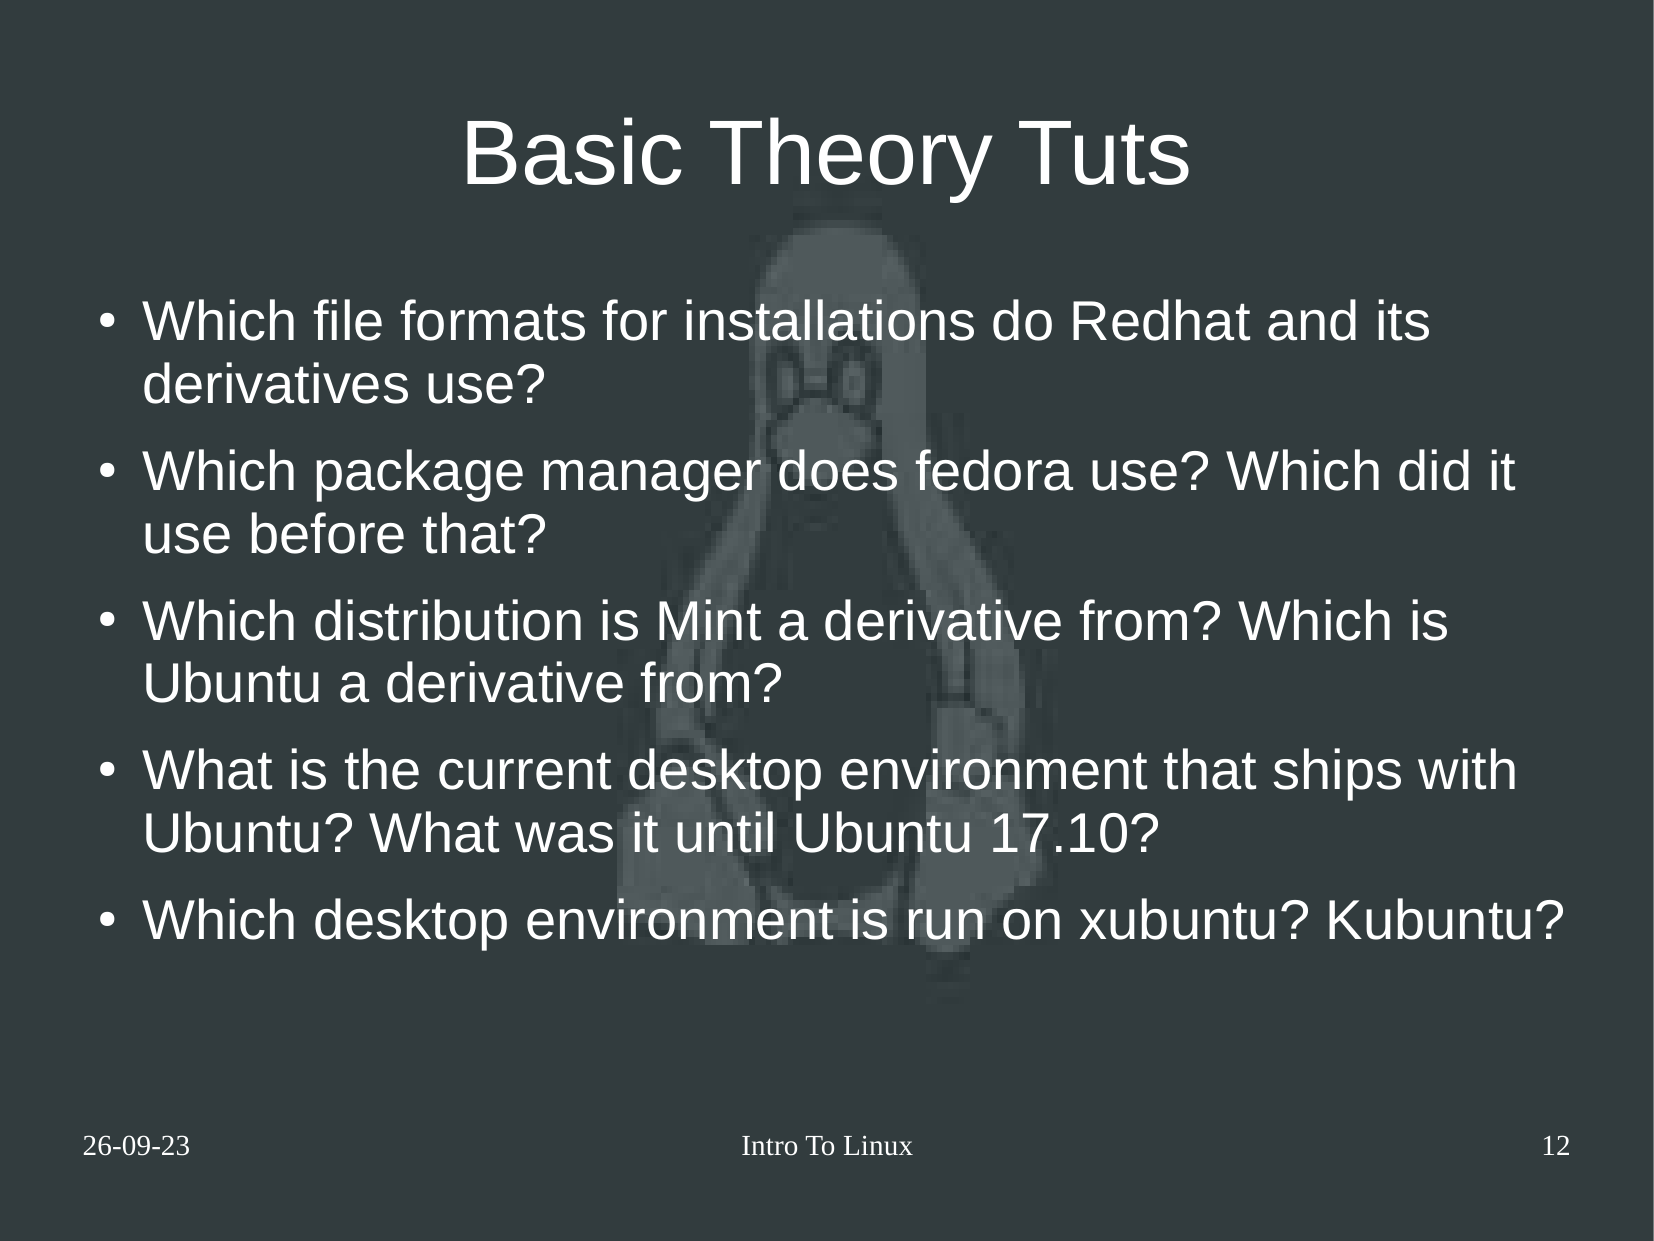

# Basic Theory Tuts
Which file formats for installations do Redhat and its derivatives use?
Which package manager does fedora use? Which did it use before that?
Which distribution is Mint a derivative from? Which is Ubuntu a derivative from?
What is the current desktop environment that ships with Ubuntu? What was it until Ubuntu 17.10?
Which desktop environment is run on xubuntu? Kubuntu?
Intro To Linux
12